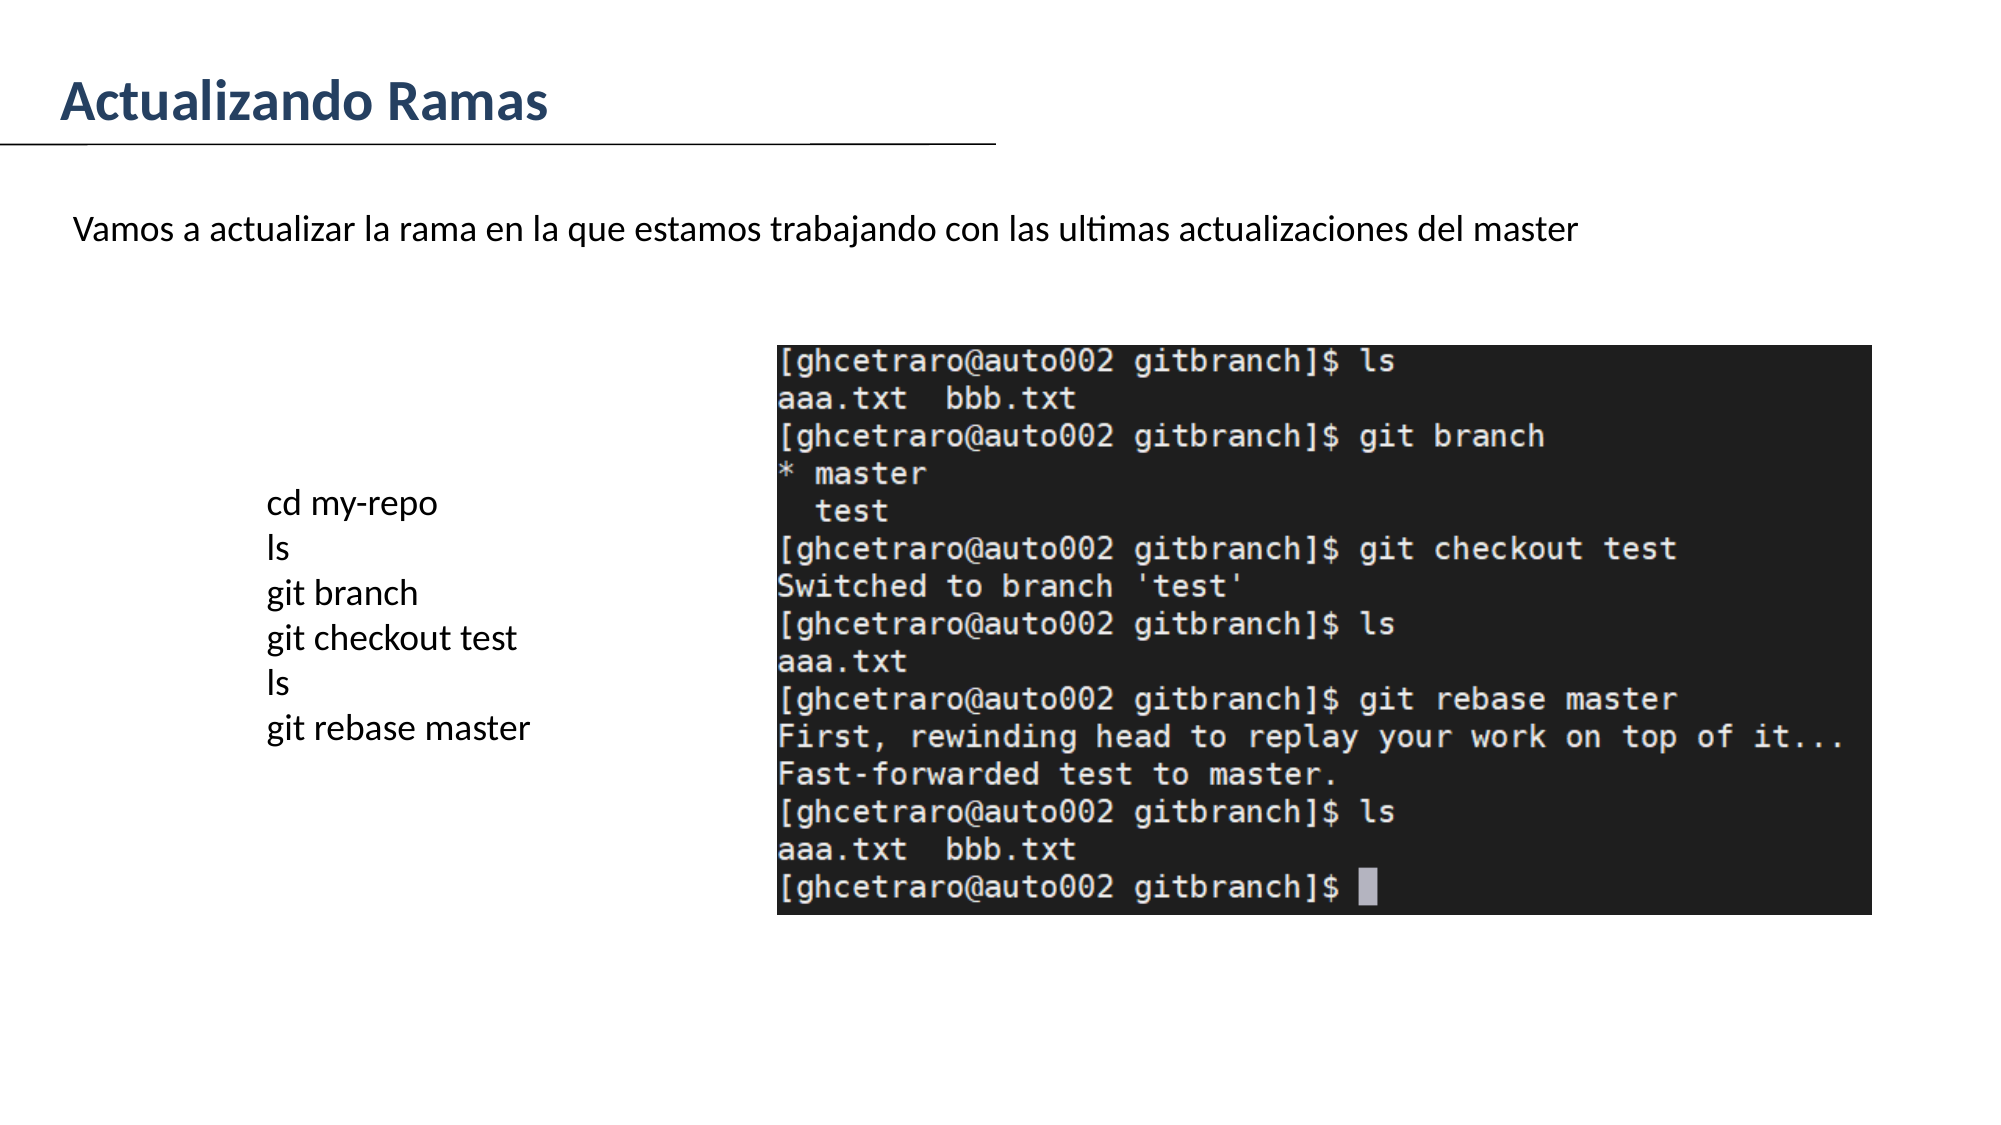

Actualizando Ramas
Vamos a actualizar la rama en la que estamos trabajando con las ultimas actualizaciones del master
cd my-repo
ls
git branch
git checkout test
ls
git rebase master